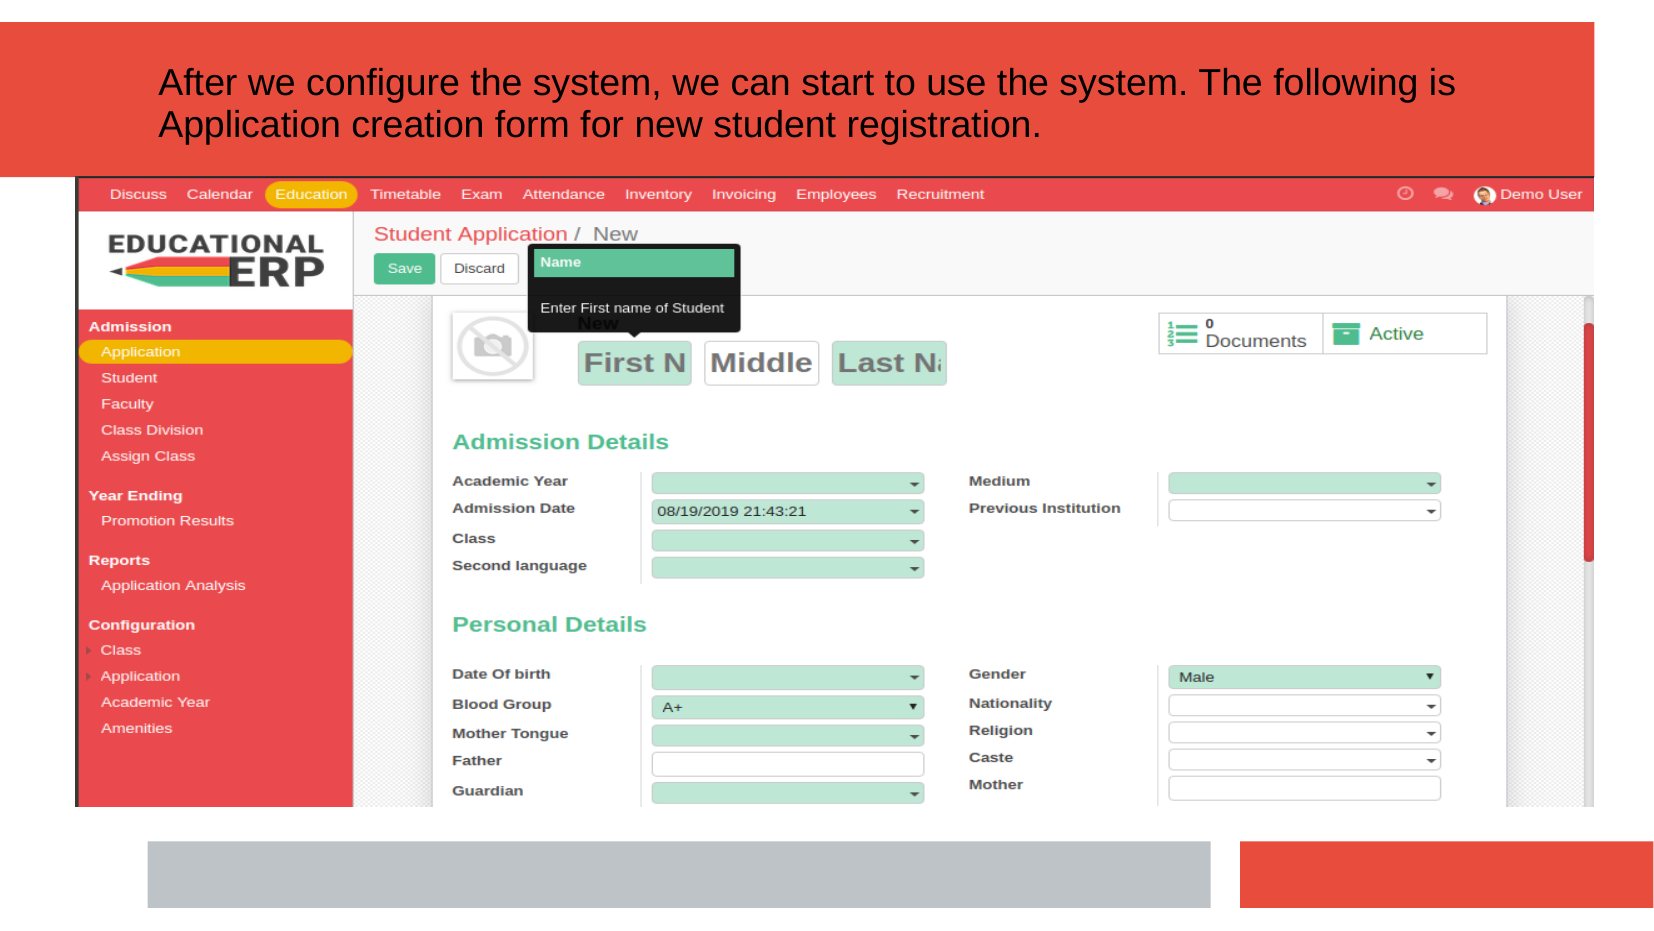

After we configure the system, we can start to use the system. The following is
Application creation form for new student registration.